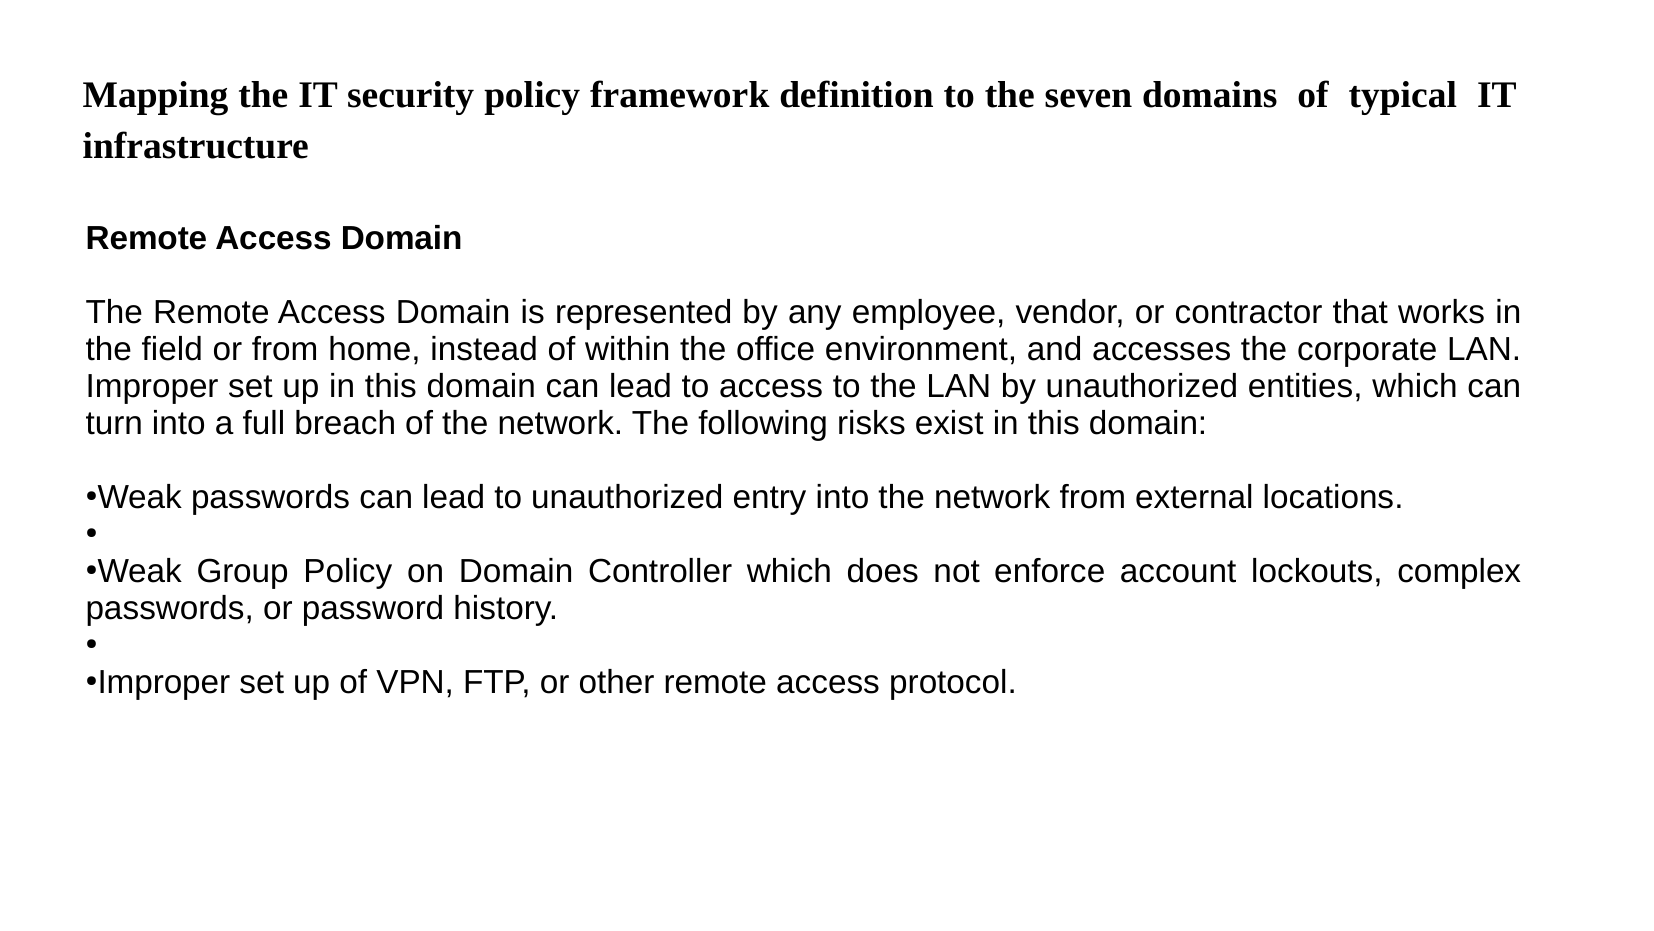

# Mapping the IT security policy framework definition to the seven domains of typical IT infrastructure
Remote Access Domain
The Remote Access Domain is represented by any employee, vendor, or contractor that works in the field or from home, instead of within the office environment, and accesses the corporate LAN. Improper set up in this domain can lead to access to the LAN by unauthorized entities, which can turn into a full breach of the network. The following risks exist in this domain:
Weak passwords can lead to unauthorized entry into the network from external locations.
Weak Group Policy on Domain Controller which does not enforce account lockouts, complex passwords, or password history.
Improper set up of VPN, FTP, or other remote access protocol.